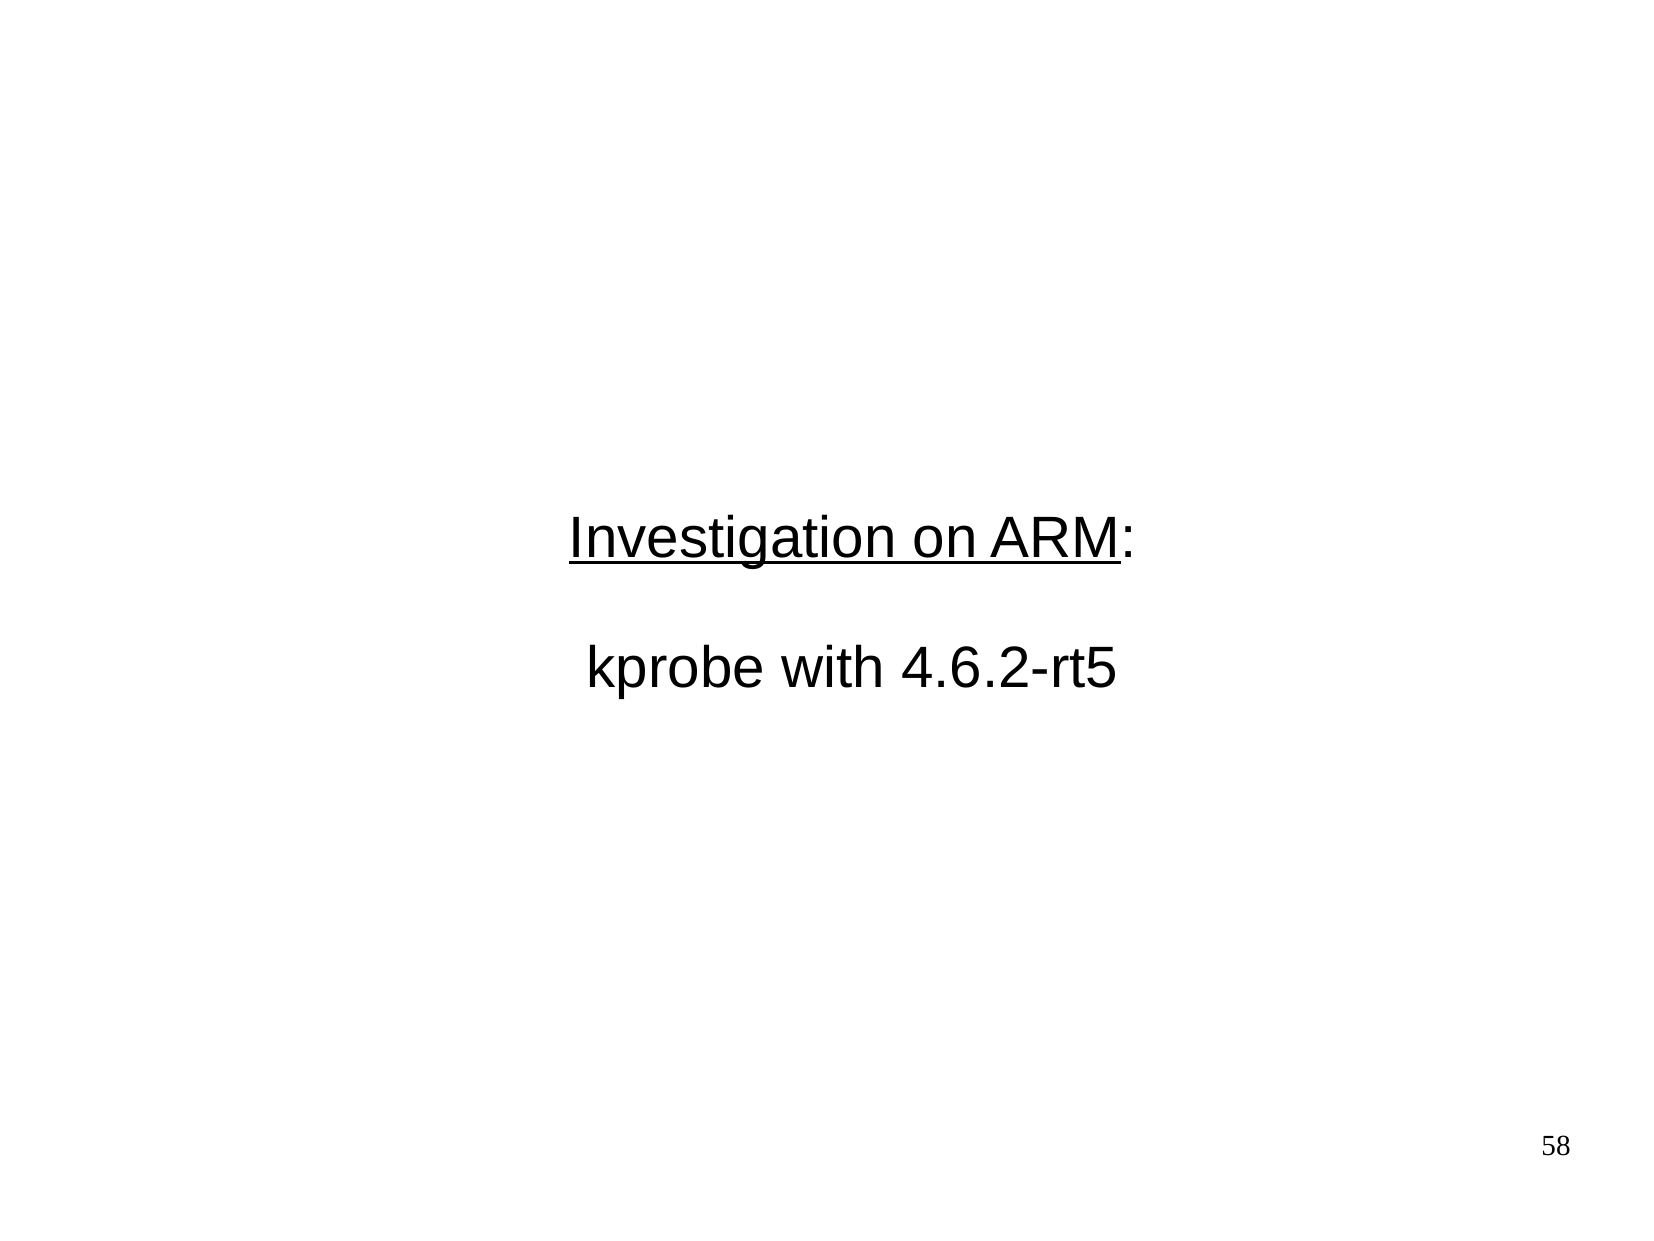

# Investigation on ARM: kprobe with 4.6.2-rt5
58